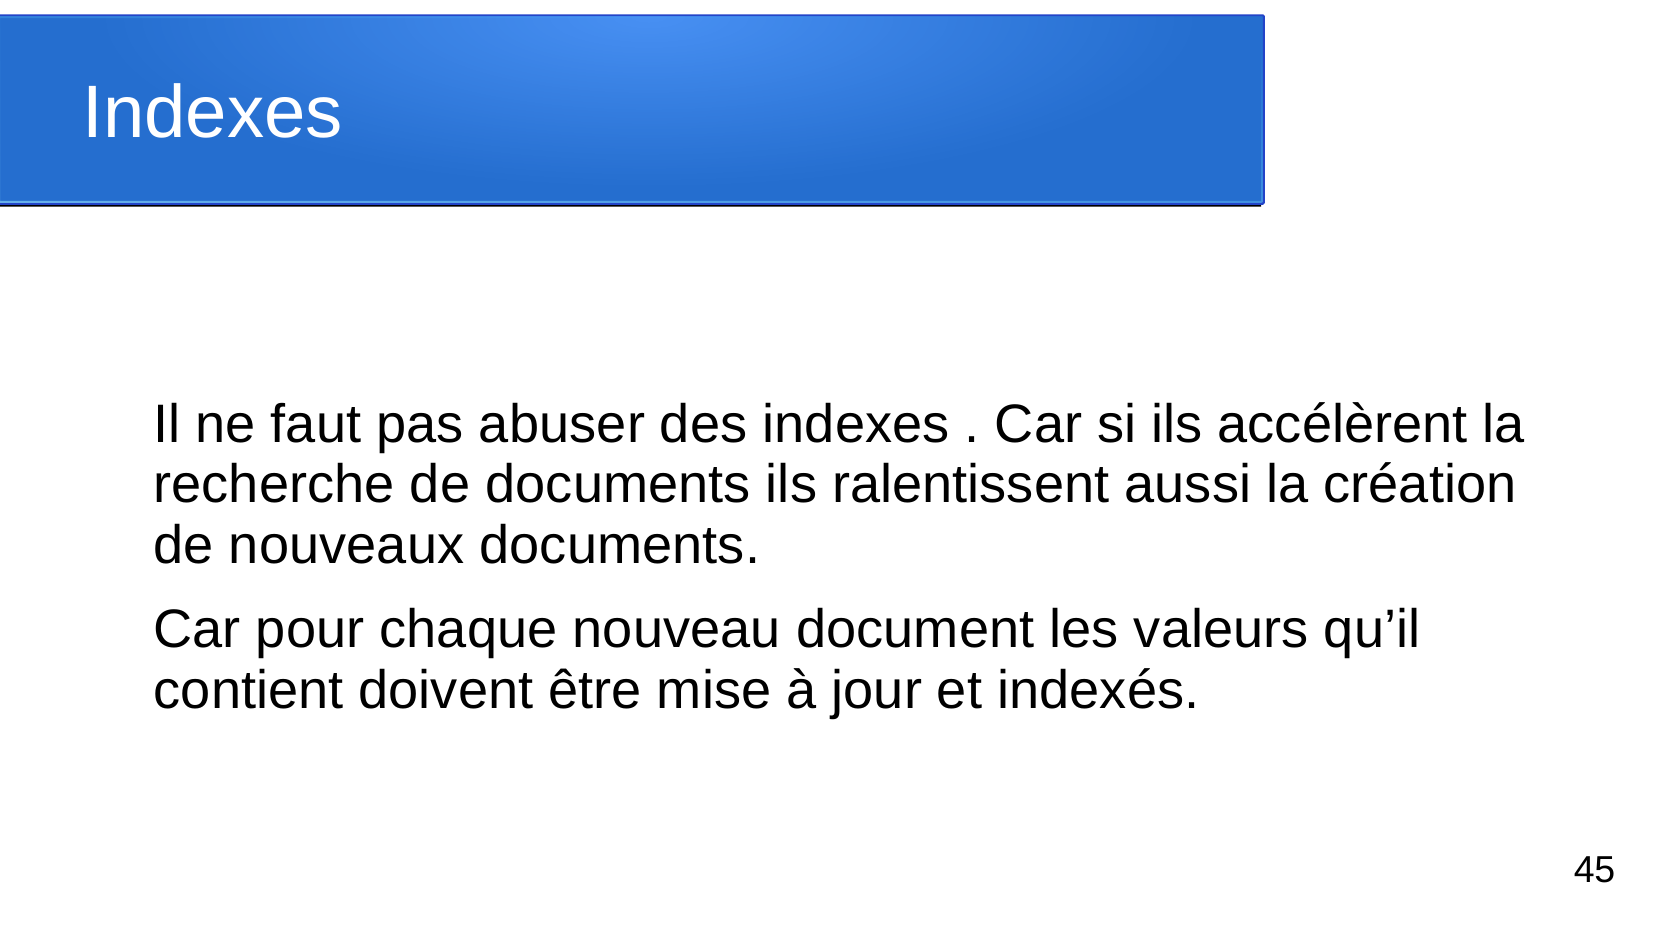

# Indexes
Il ne faut pas abuser des indexes . Car si ils accélèrent la recherche de documents ils ralentissent aussi la création de nouveaux documents.
Car pour chaque nouveau document les valeurs qu’il contient doivent être mise à jour et indexés.
45